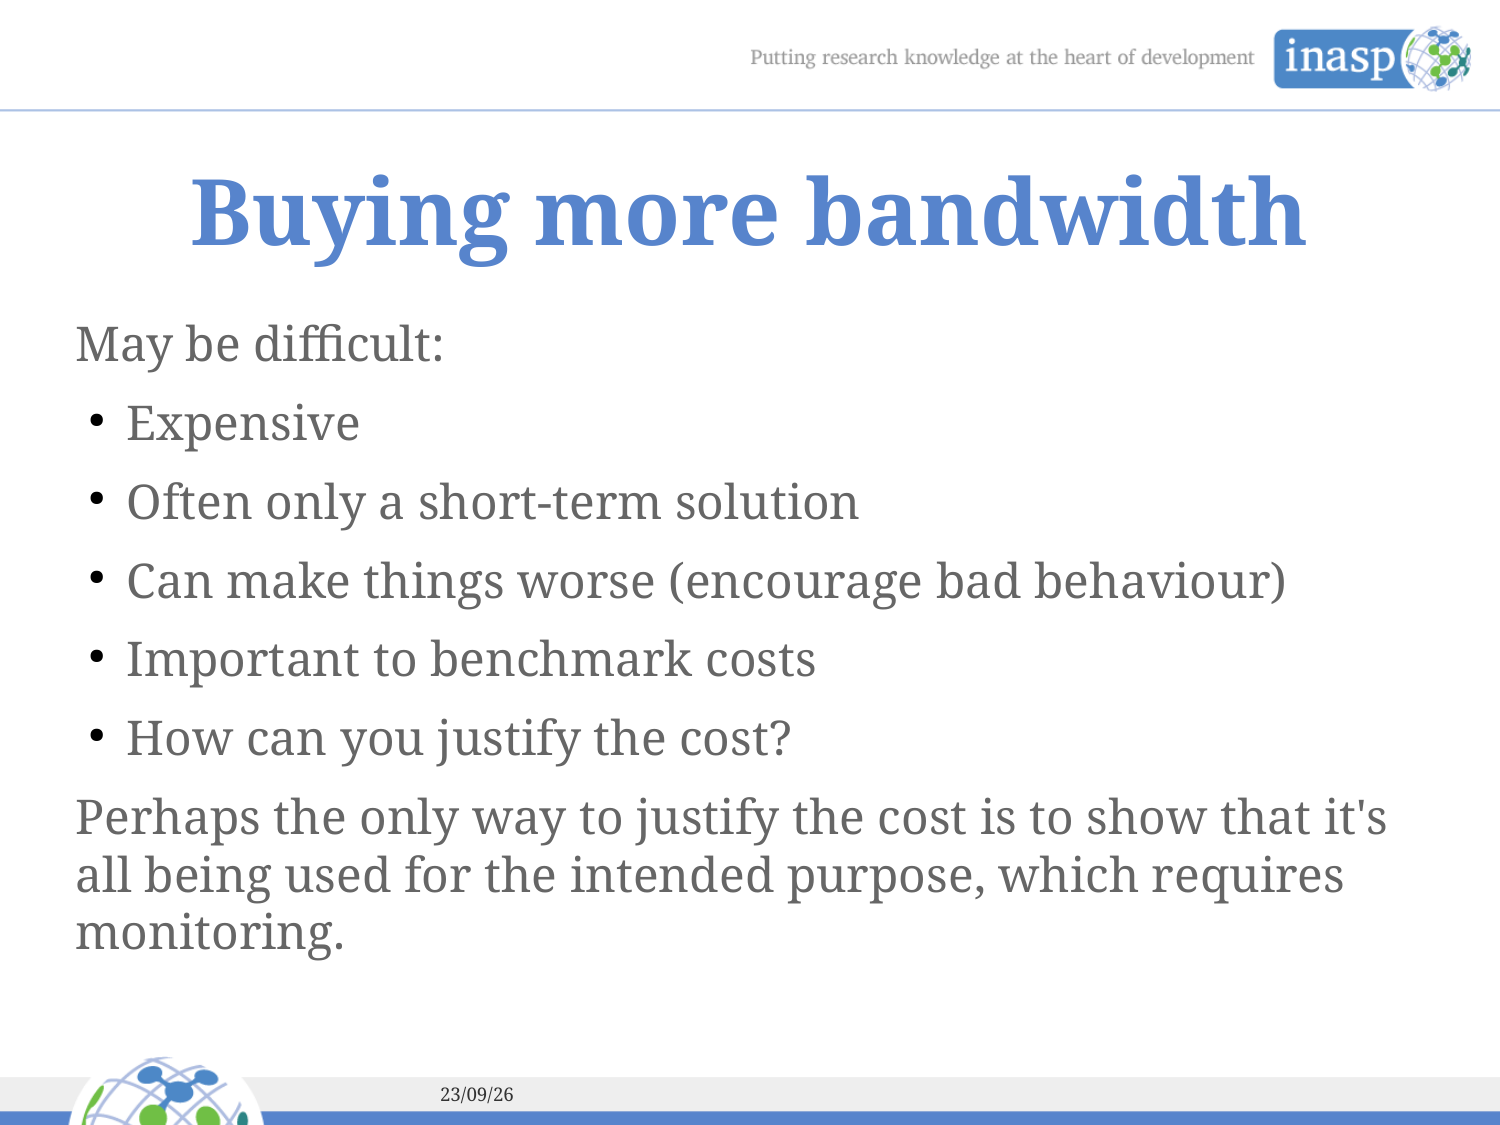

# Buying more bandwidth
May be difficult:
Expensive
Often only a short-term solution
Can make things worse (encourage bad behaviour)
Important to benchmark costs
How can you justify the cost?
Perhaps the only way to justify the cost is to show that it's all being used for the intended purpose, which requires monitoring.